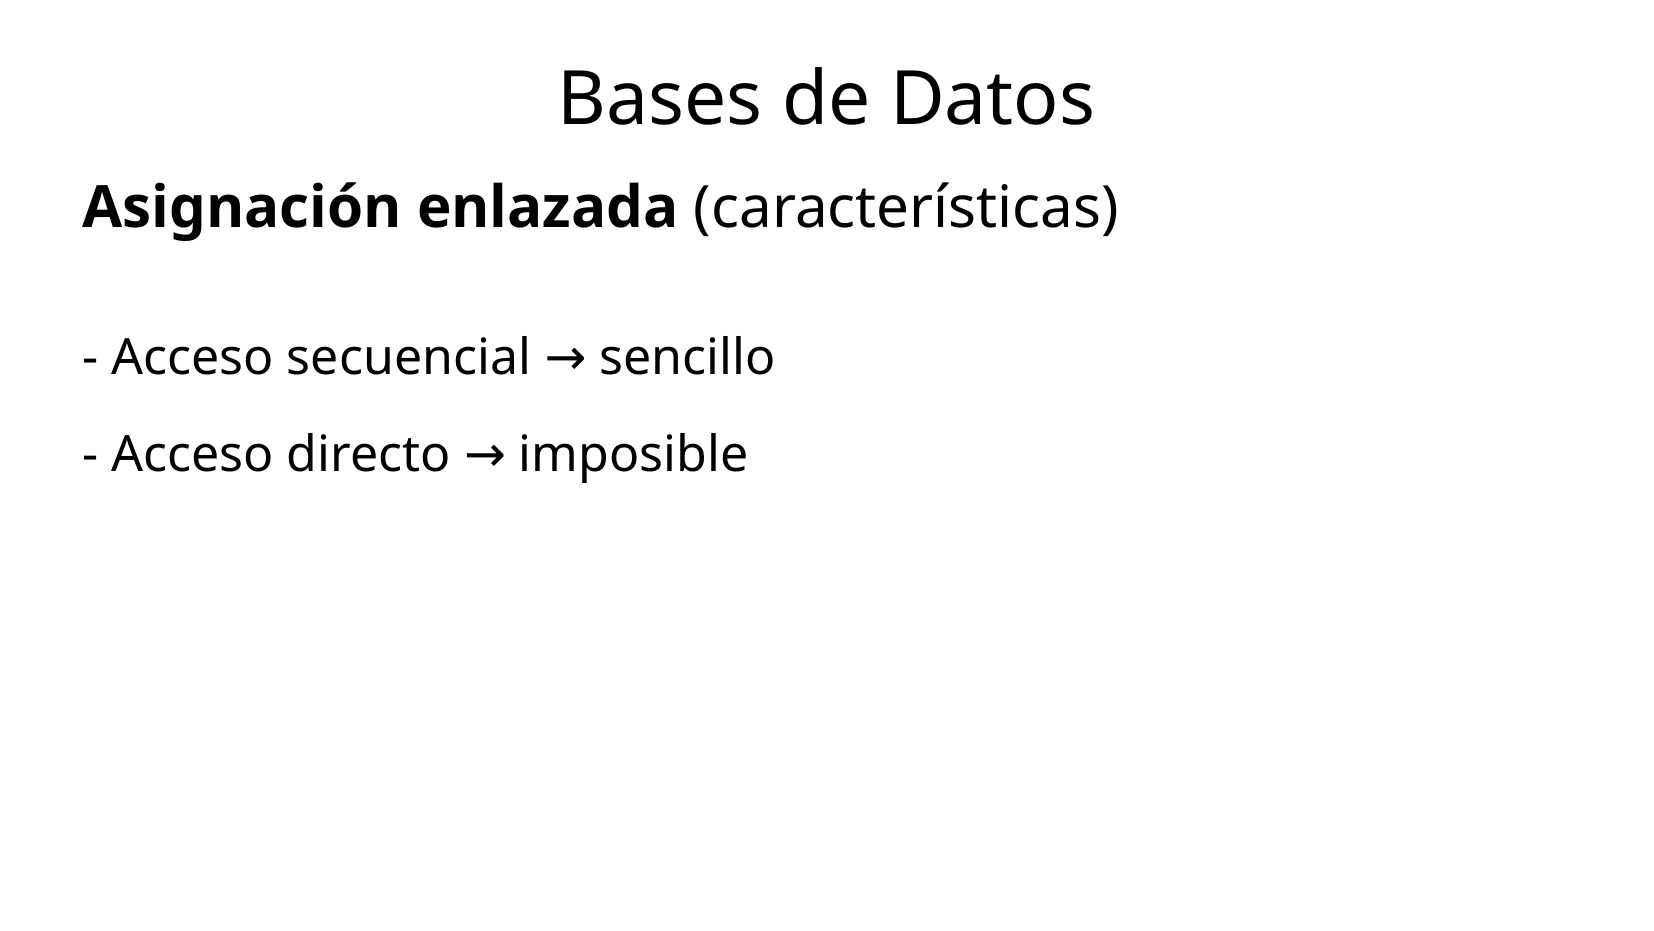

# Bases de Datos
Asignación enlazada (características)
- Acceso secuencial → sencillo
- Acceso directo → imposible